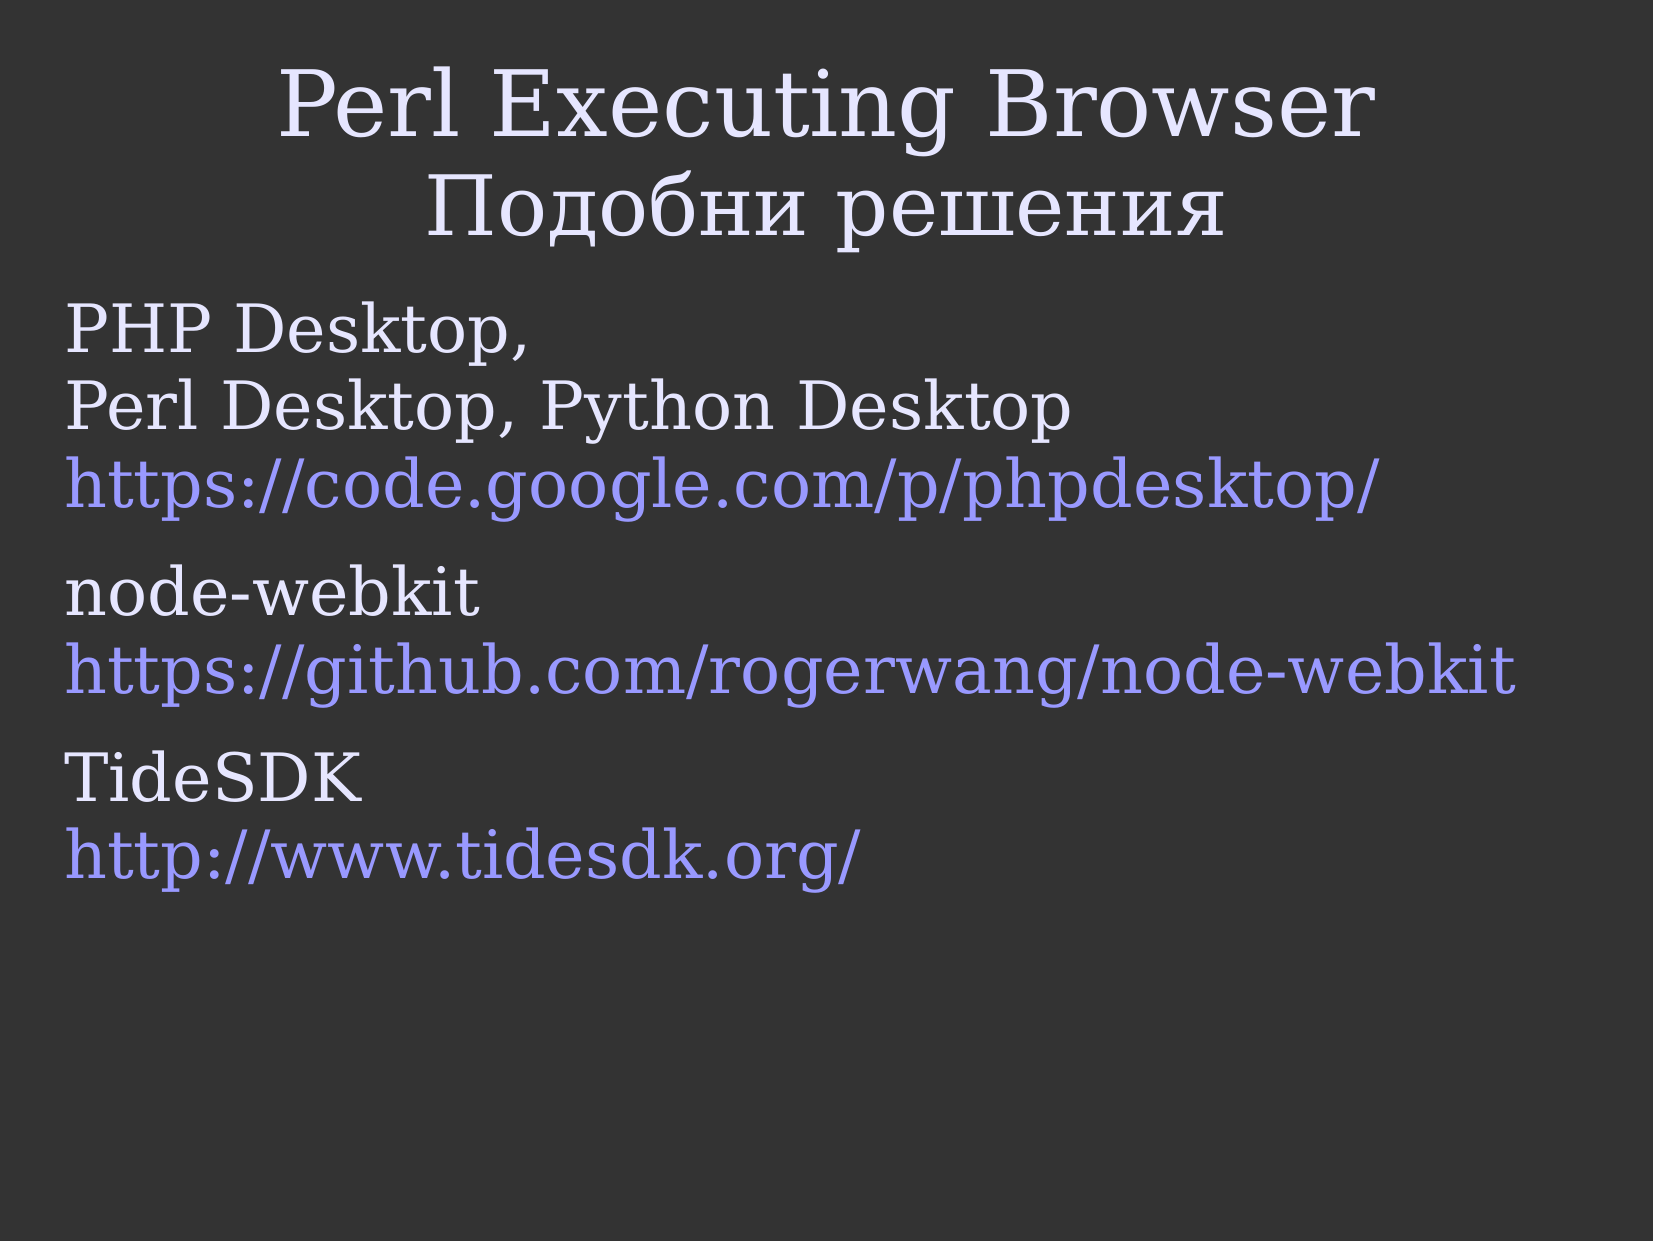

# Perl Executing Browser Подобни решения
PHP Desktop,
Perl Desktop, Python Desktop
https://code.google.com/p/phpdesktop/
node-webkit
https://github.com/rogerwang/node-webkit
TideSDK
http://www.tidesdk.org/